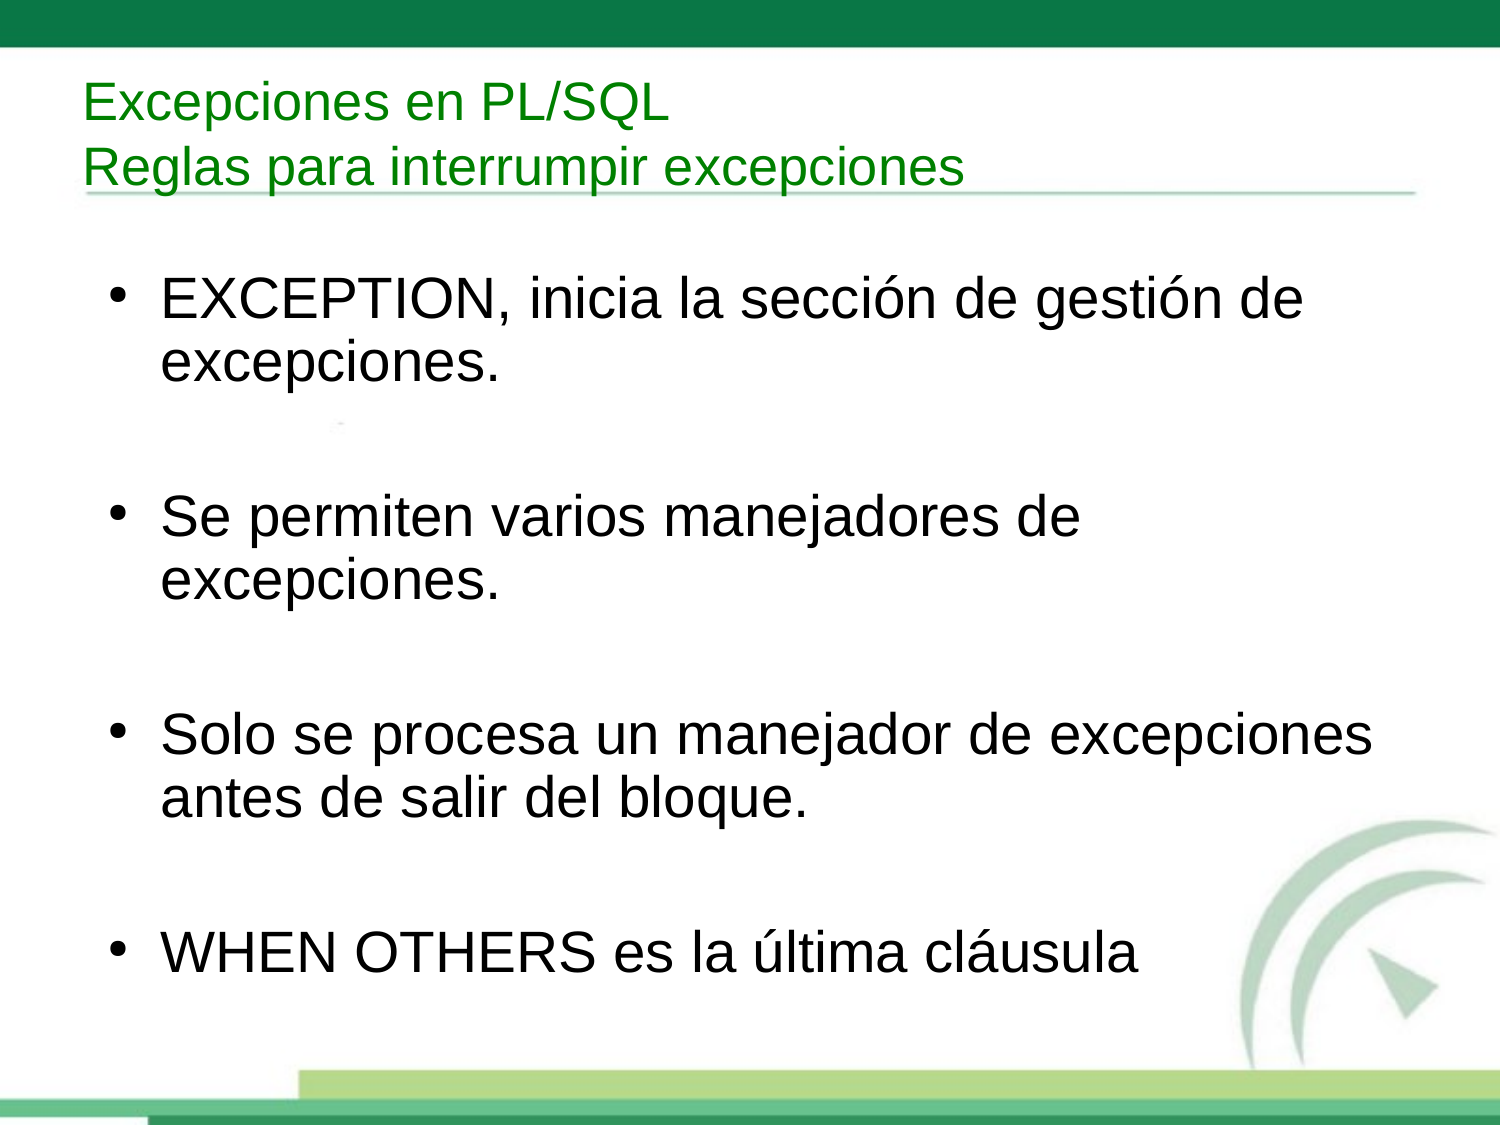

# Excepciones en PL/SQL Reglas para interrumpir excepciones
EXCEPTION, inicia la sección de gestión de excepciones.
Se permiten varios manejadores de excepciones.
Solo se procesa un manejador de excepciones antes de salir del bloque.
WHEN OTHERS es la última cláusula